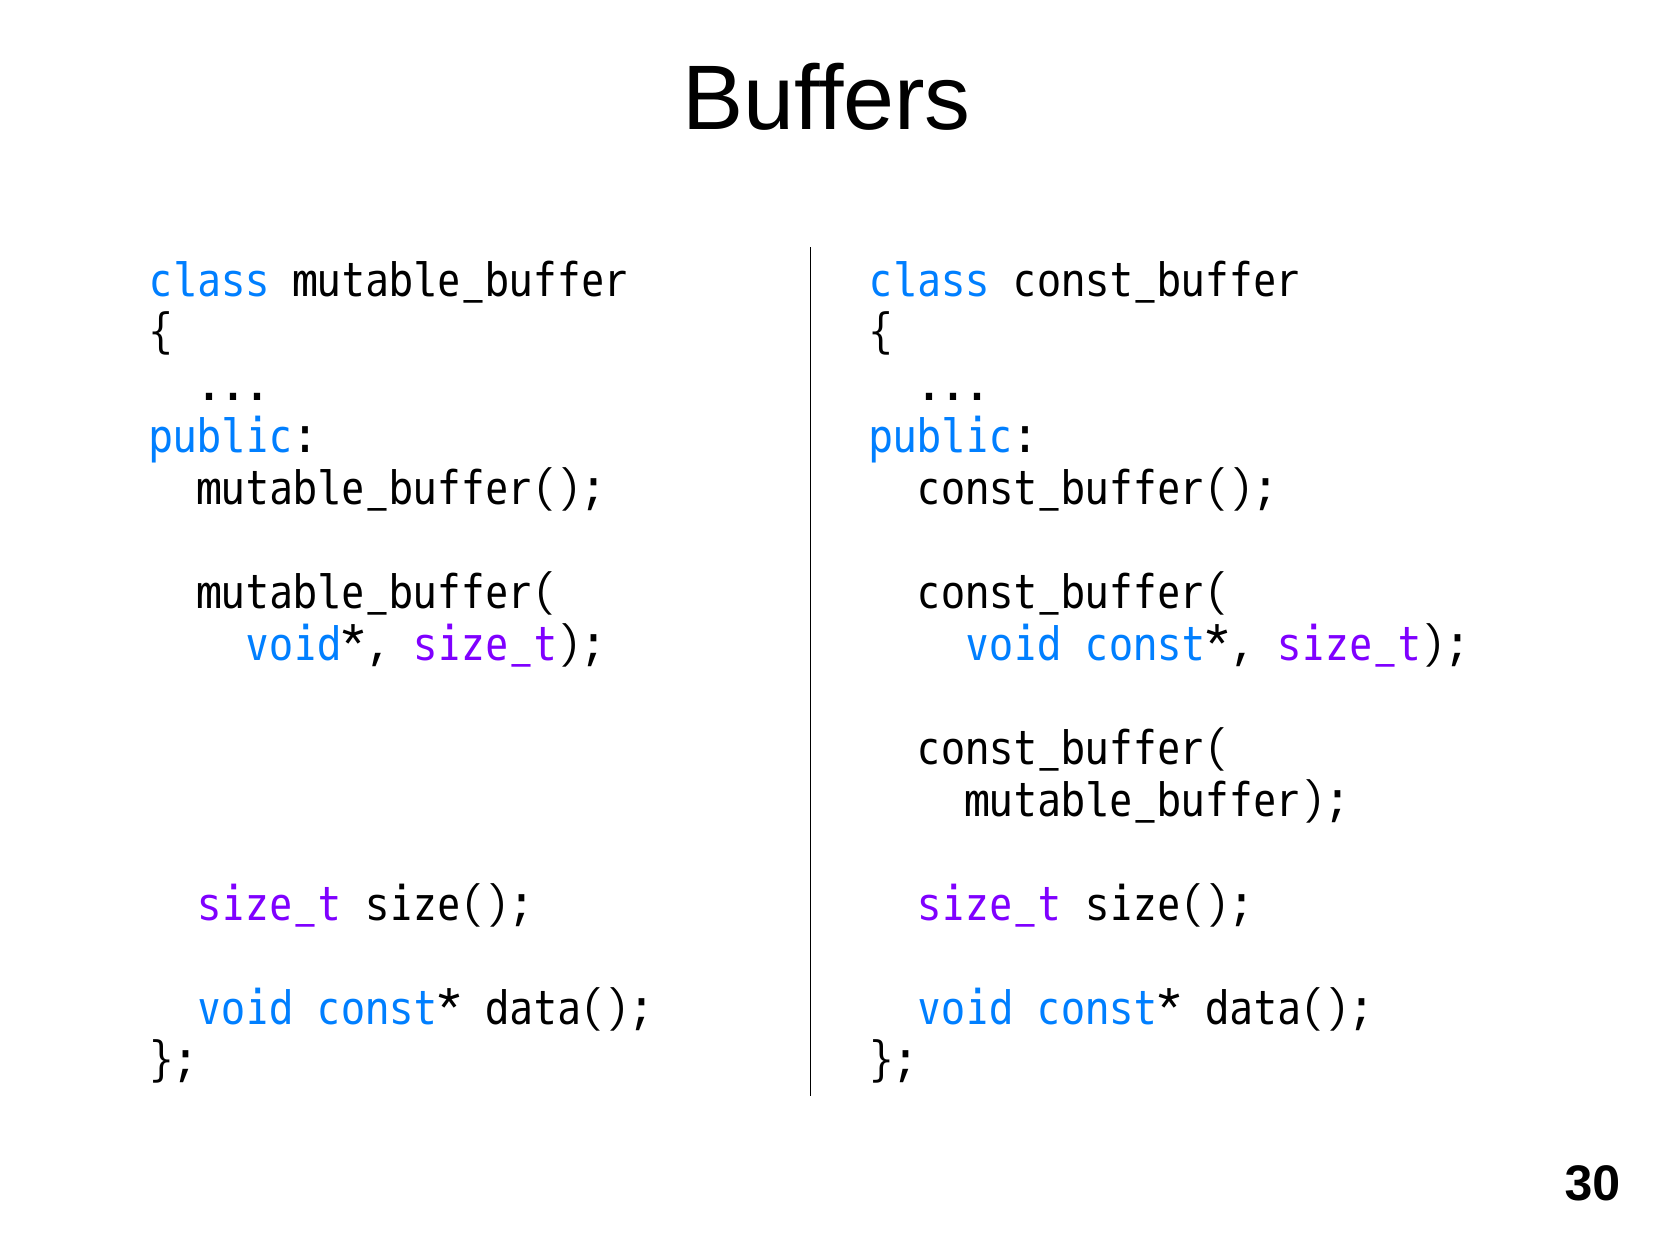

# Buffers
class mutable_buffer
{
 ...
public:
 mutable_buffer();
 mutable_buffer(
 void*, size_t);
 size_t size();
 void const* data();
};
class const_buffer
{
 ...
public:
 const_buffer();
 const_buffer(
 void const*, size_t);
 const_buffer(
 mutable_buffer);
 size_t size();
 void const* data();
};
30